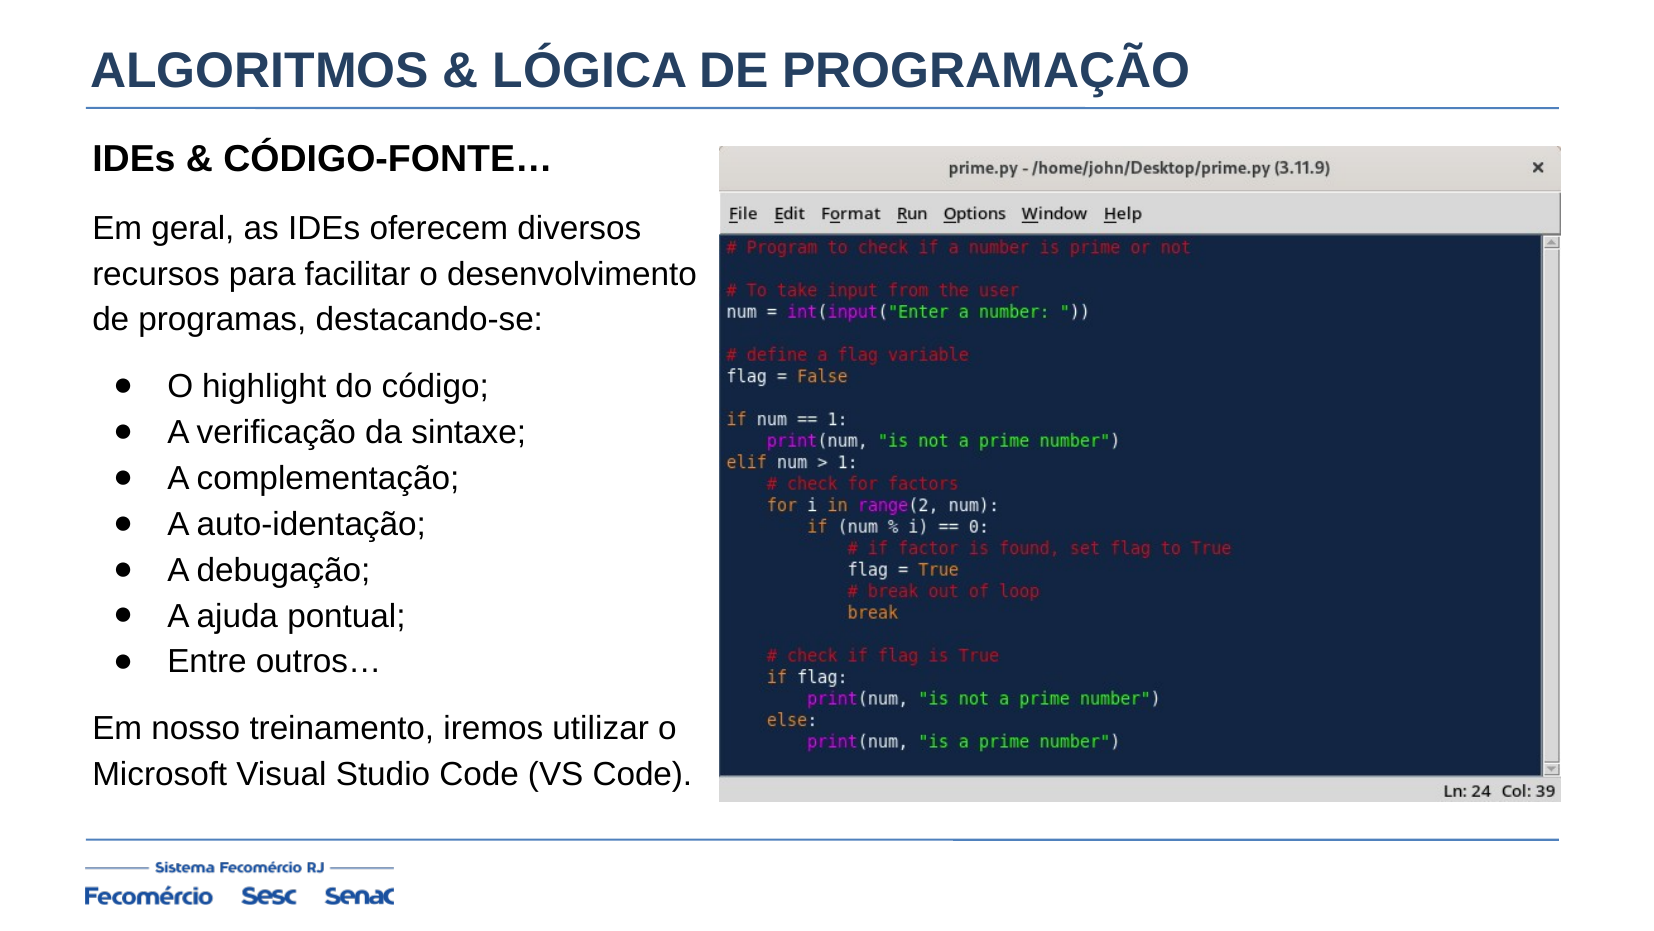

ALGORITMOS & LÓGICA DE PROGRAMAÇÃO
IDEs & CÓDIGO-FONTE…
Em geral, as IDEs oferecem diversos recursos para facilitar o desenvolvimento de programas, destacando-se:
O highlight do código;
A verificação da sintaxe;
A complementação;
A auto-identação;
A debugação;
A ajuda pontual;
Entre outros…
Em nosso treinamento, iremos utilizar o Microsoft Visual Studio Code (VS Code).